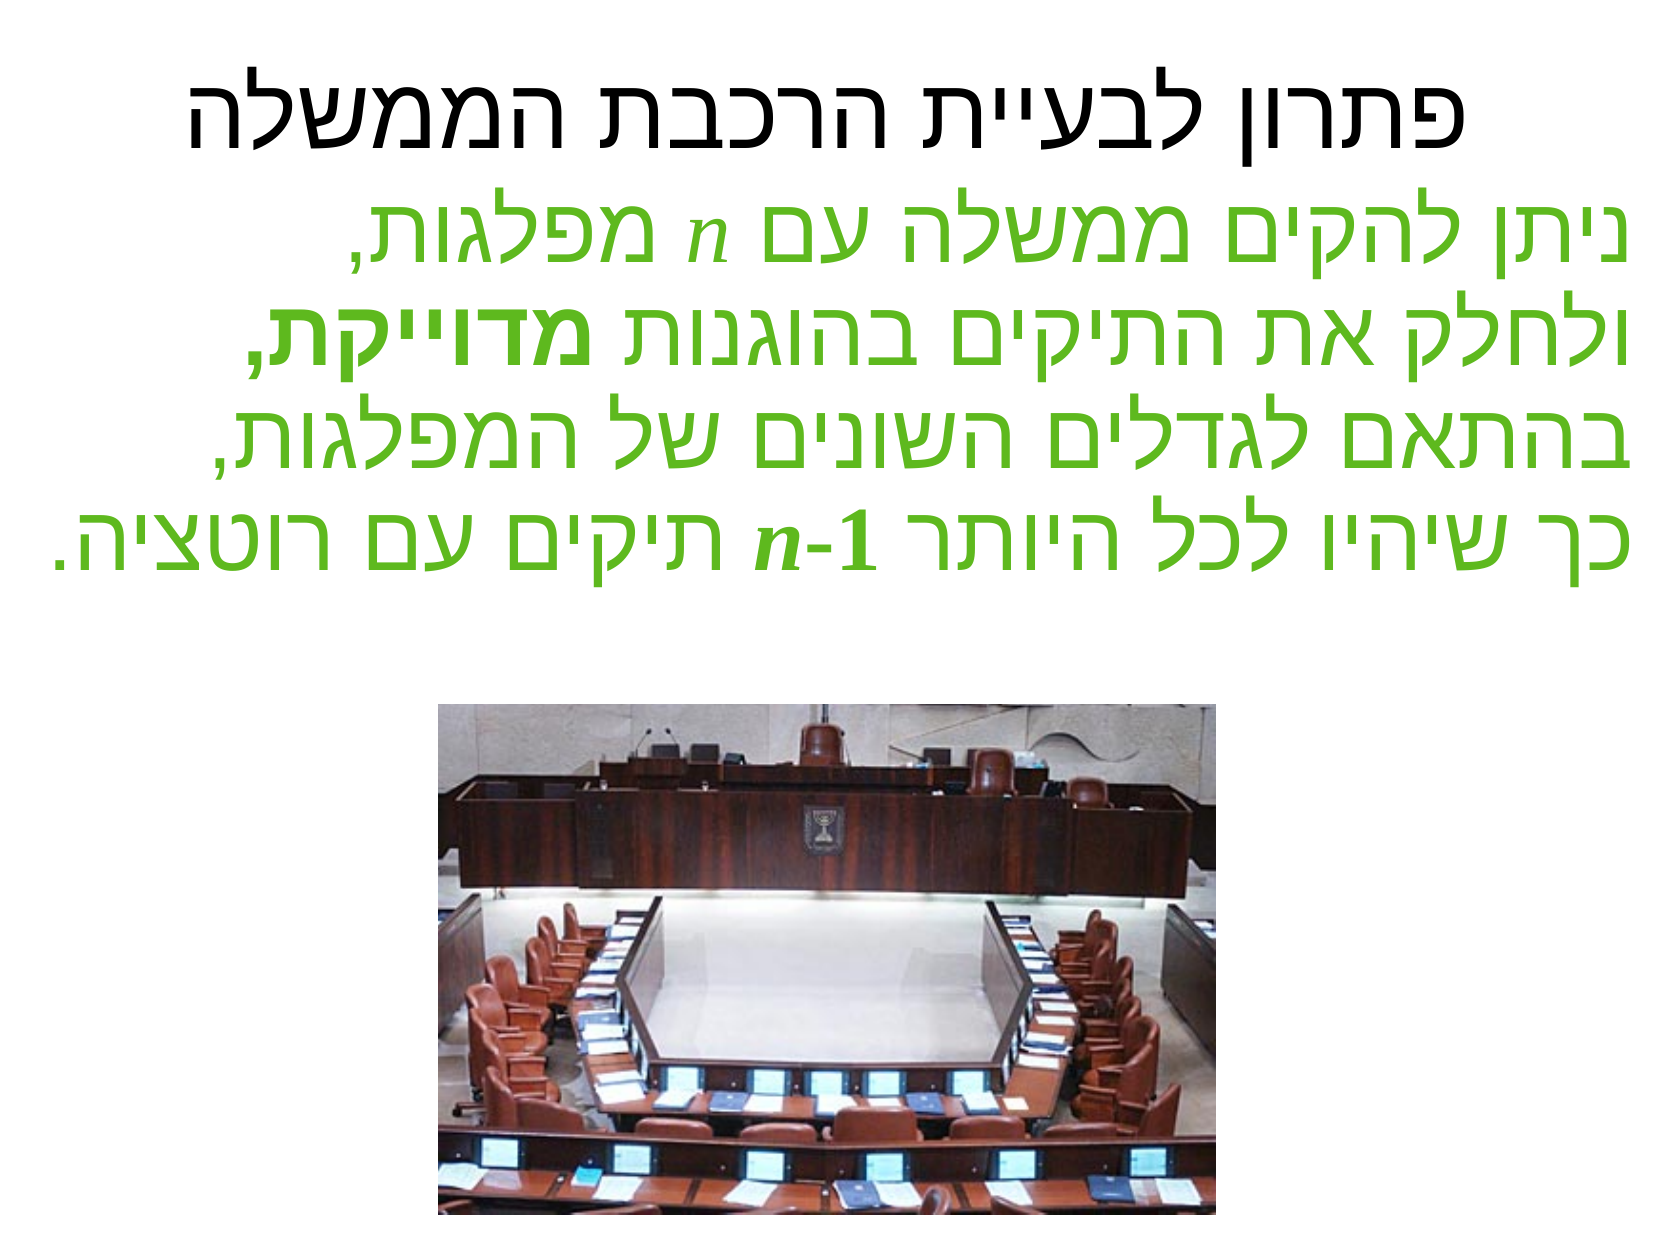

# פתרון לבעיית הרכבת הממשלה
ניתן להקים ממשלה עם n מפלגות,
ולחלק את התיקים בהוגנות מדוייקת,
בהתאם לגדלים השונים של המפלגות,
כך שיהיו לכל היותר n-1 תיקים עם רוטציה.